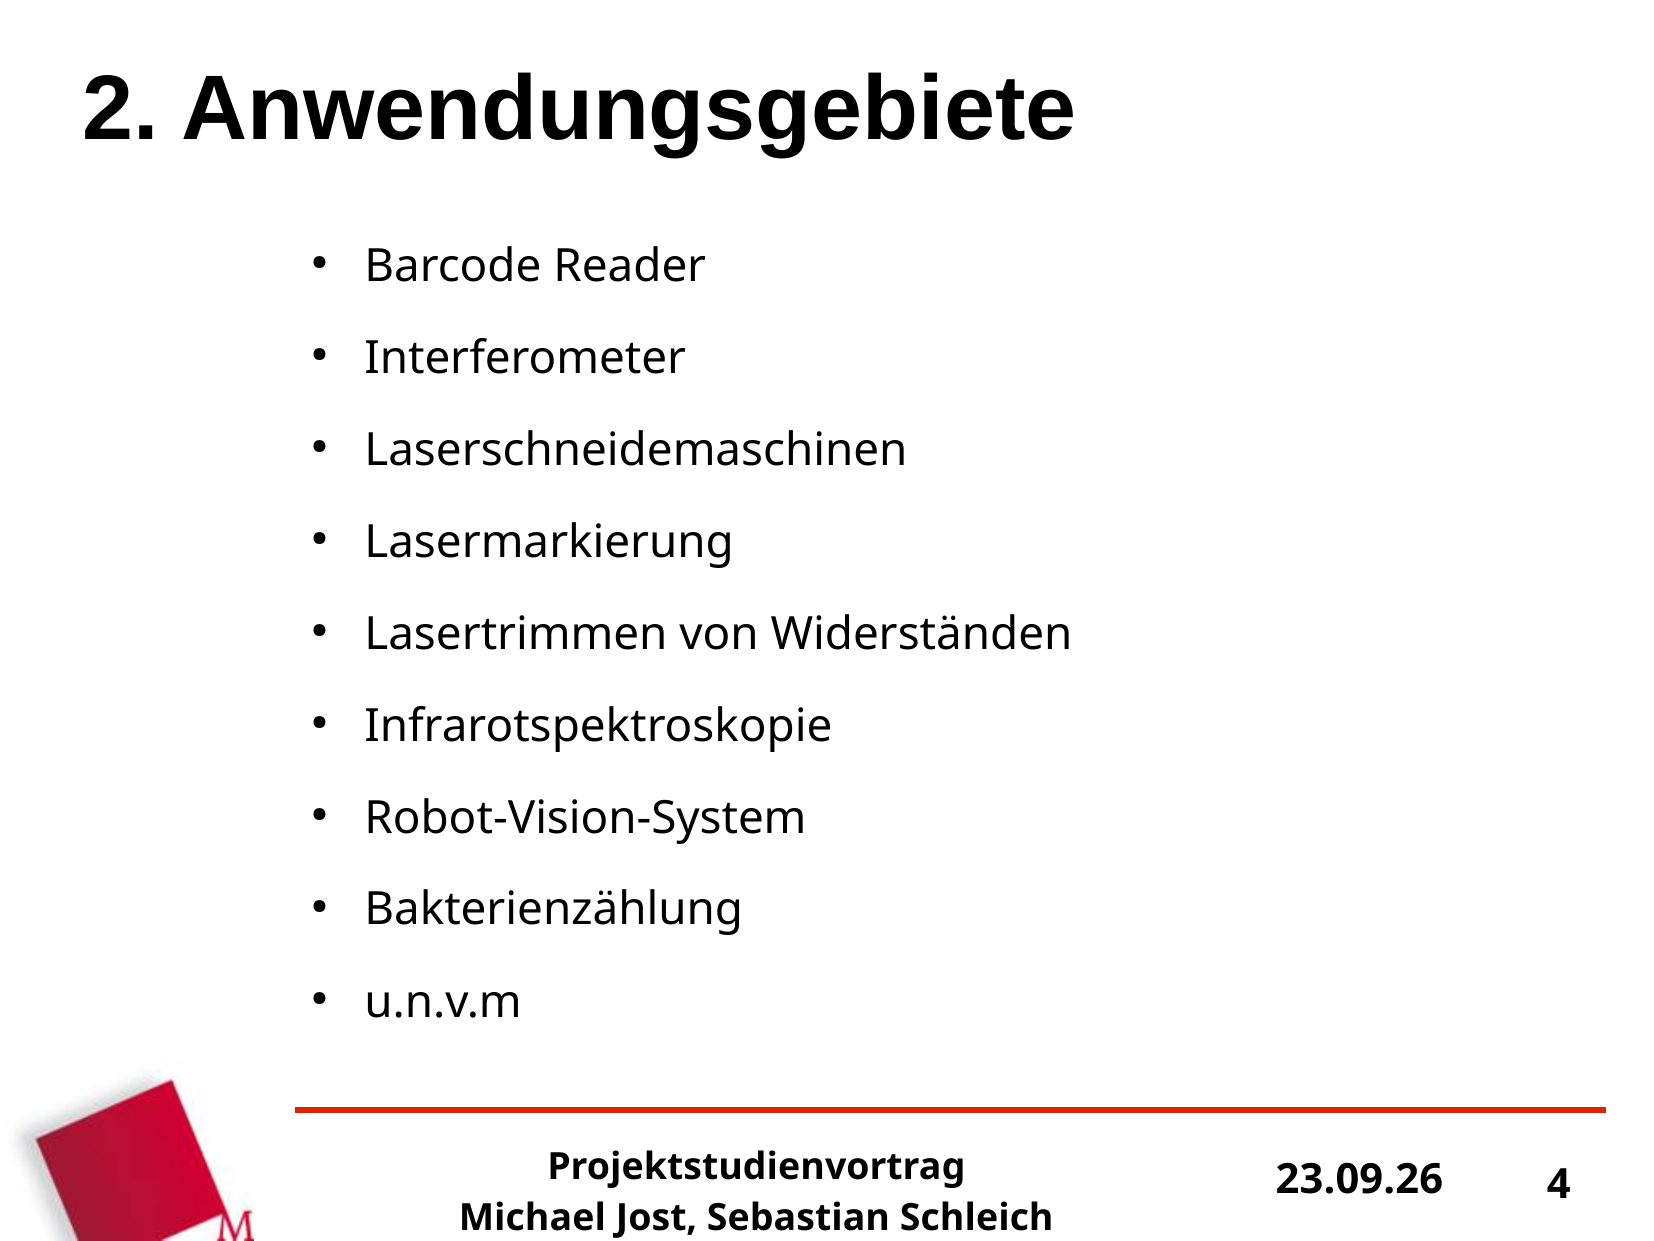

2. Anwendungsgebiete
# Barcode Reader
Interferometer
Laserschneidemaschinen
Lasermarkierung
Lasertrimmen von Widerständen
Infrarotspektroskopie
Robot-Vision-System
Bakterienzählung
u.n.v.m
4